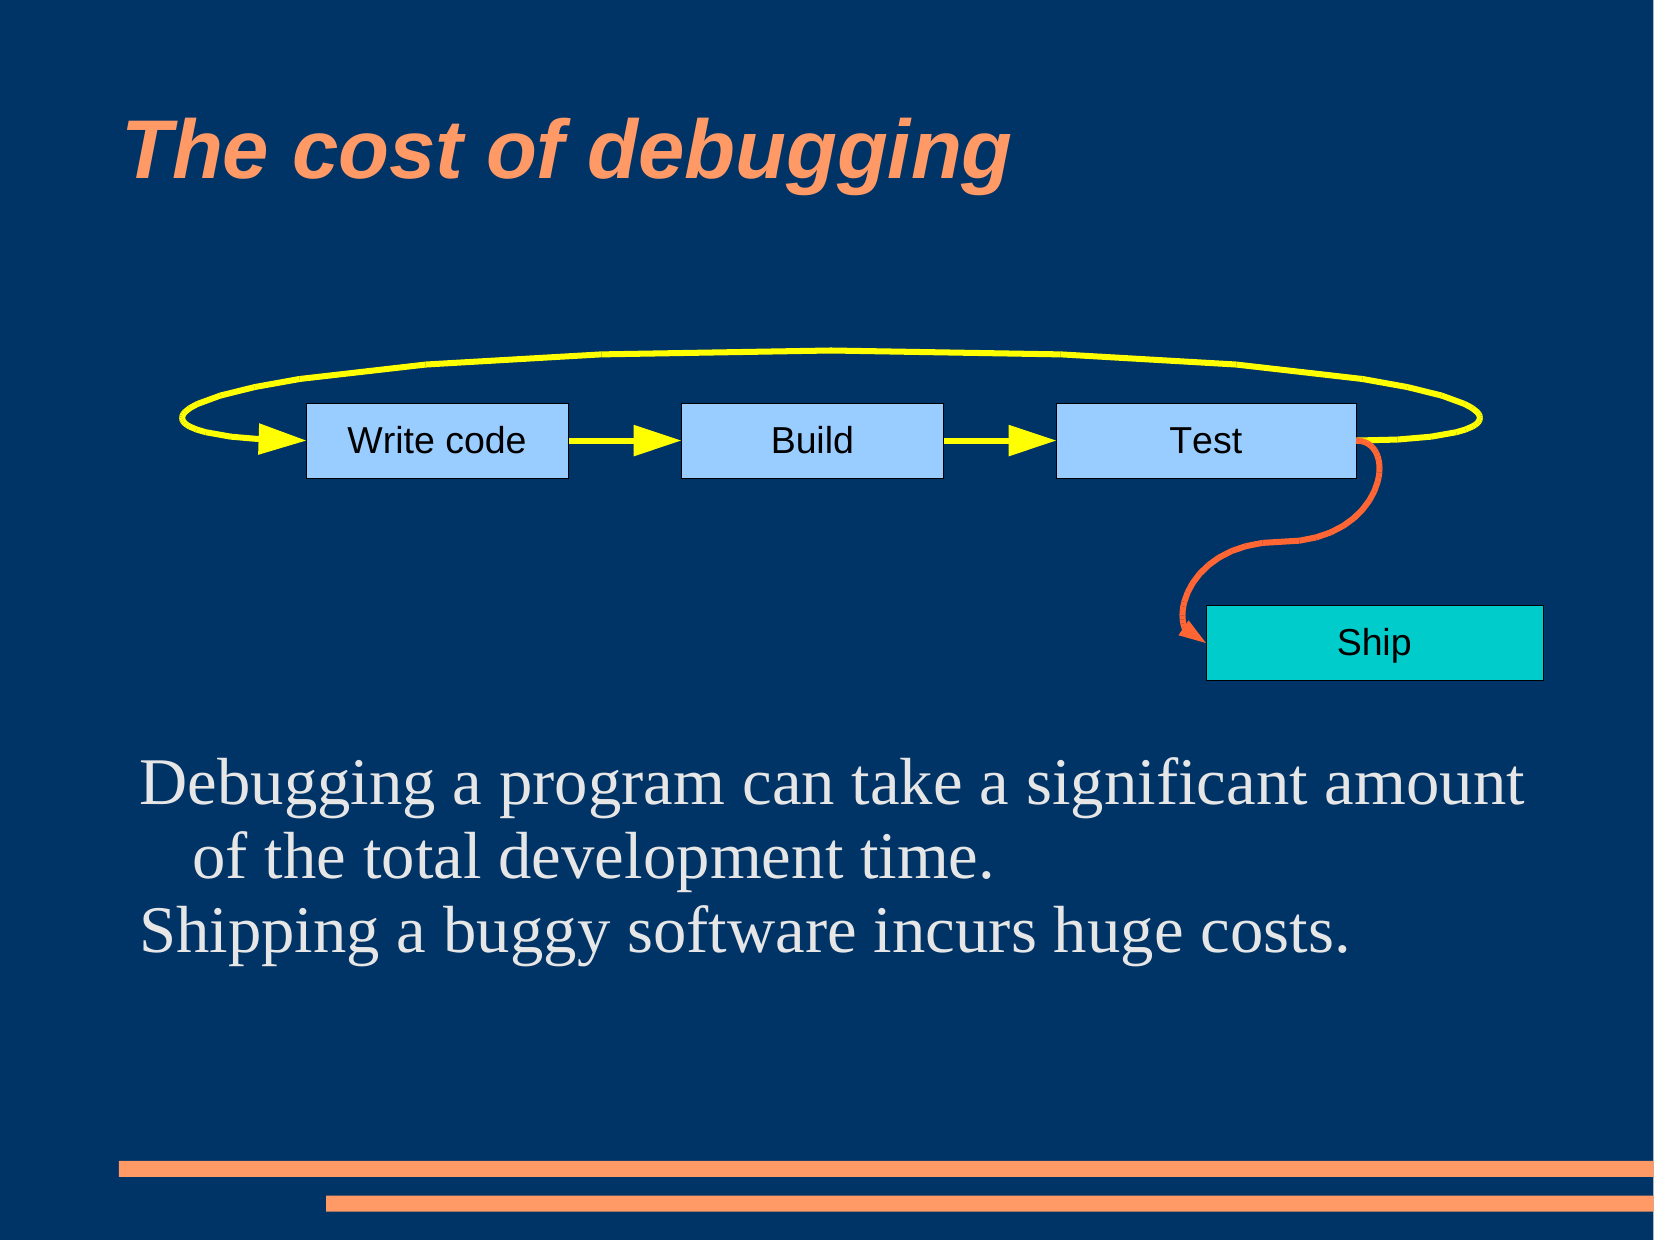

# The cost of debugging
Debugging a program can take a significant amount of the total development time.
Shipping a buggy software incurs huge costs.